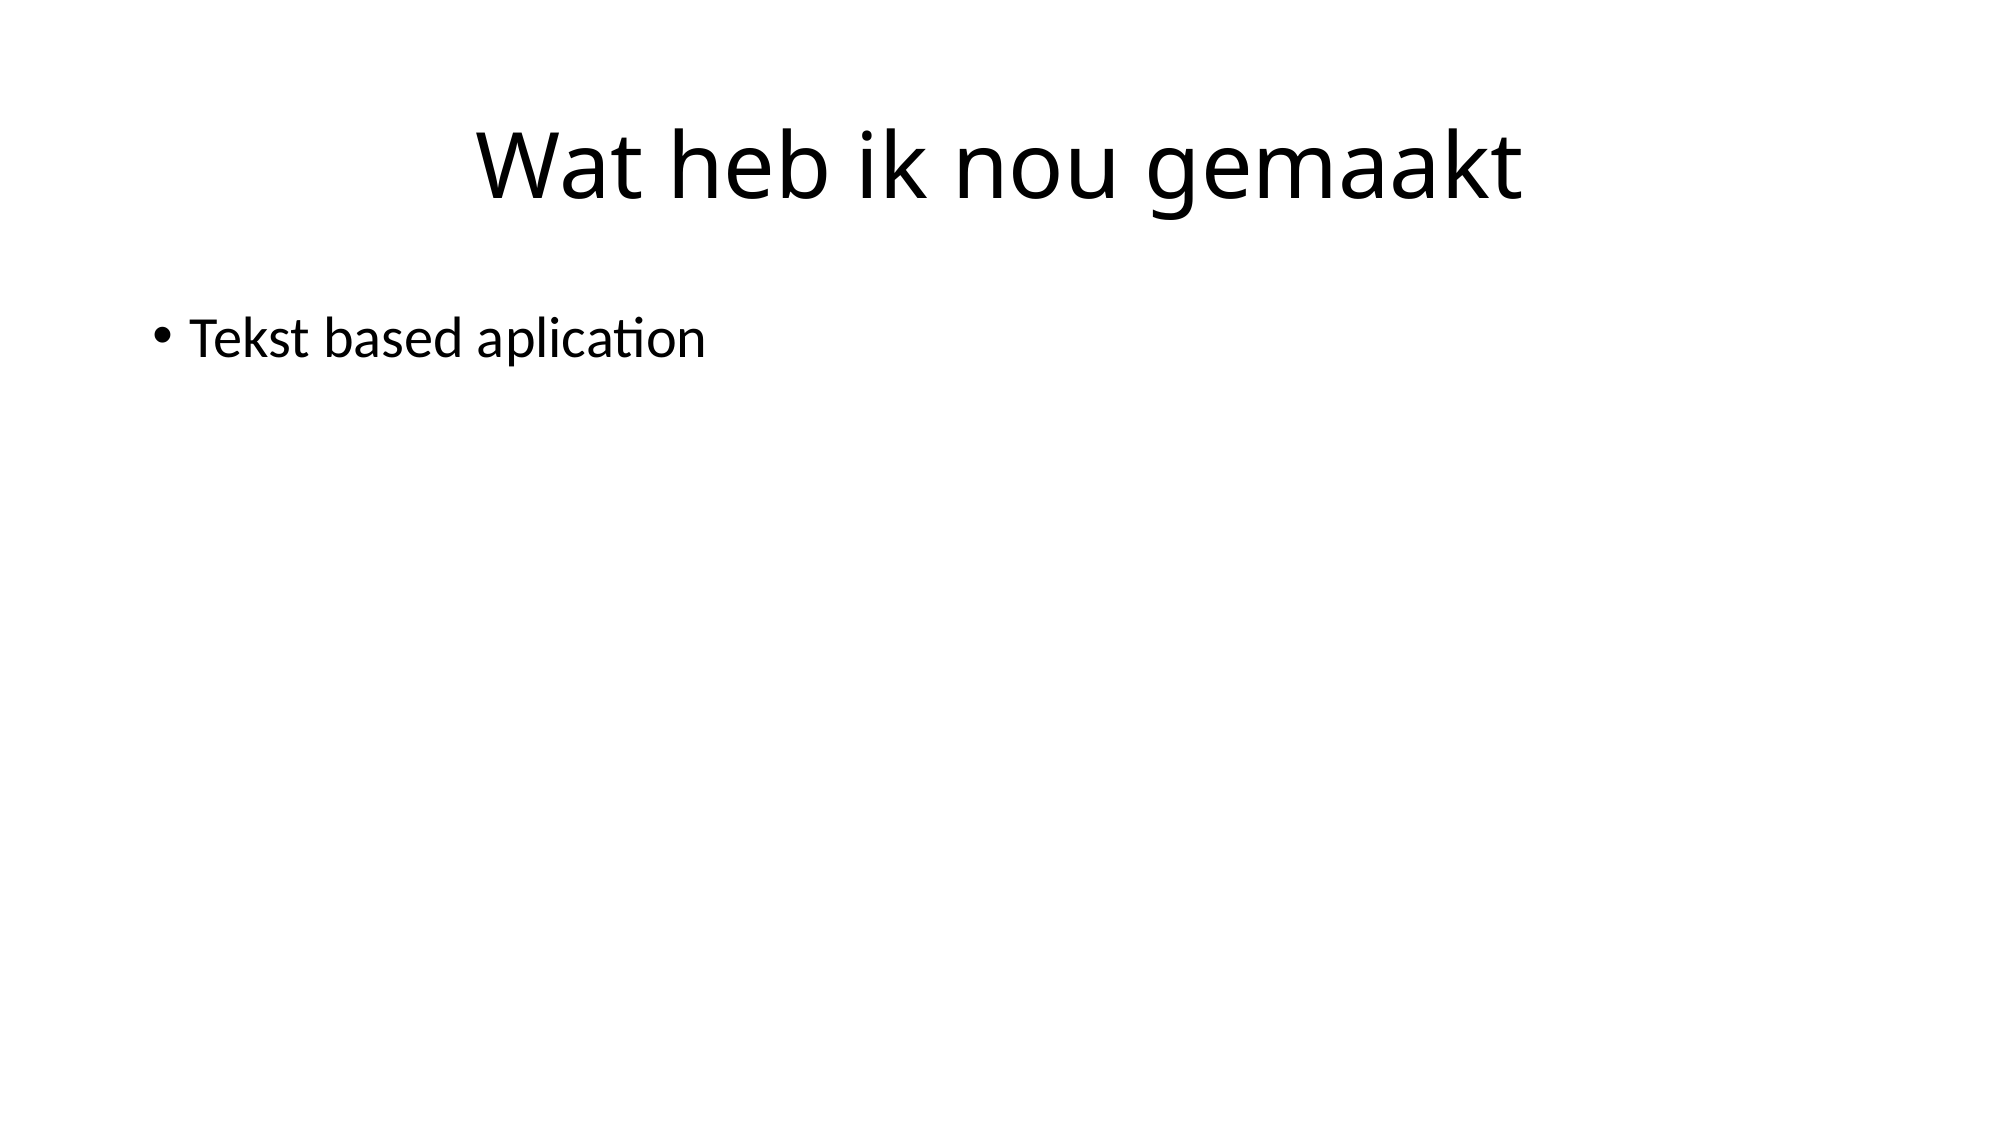

# Wat heb ik nou gemaakt
Tekst based aplication